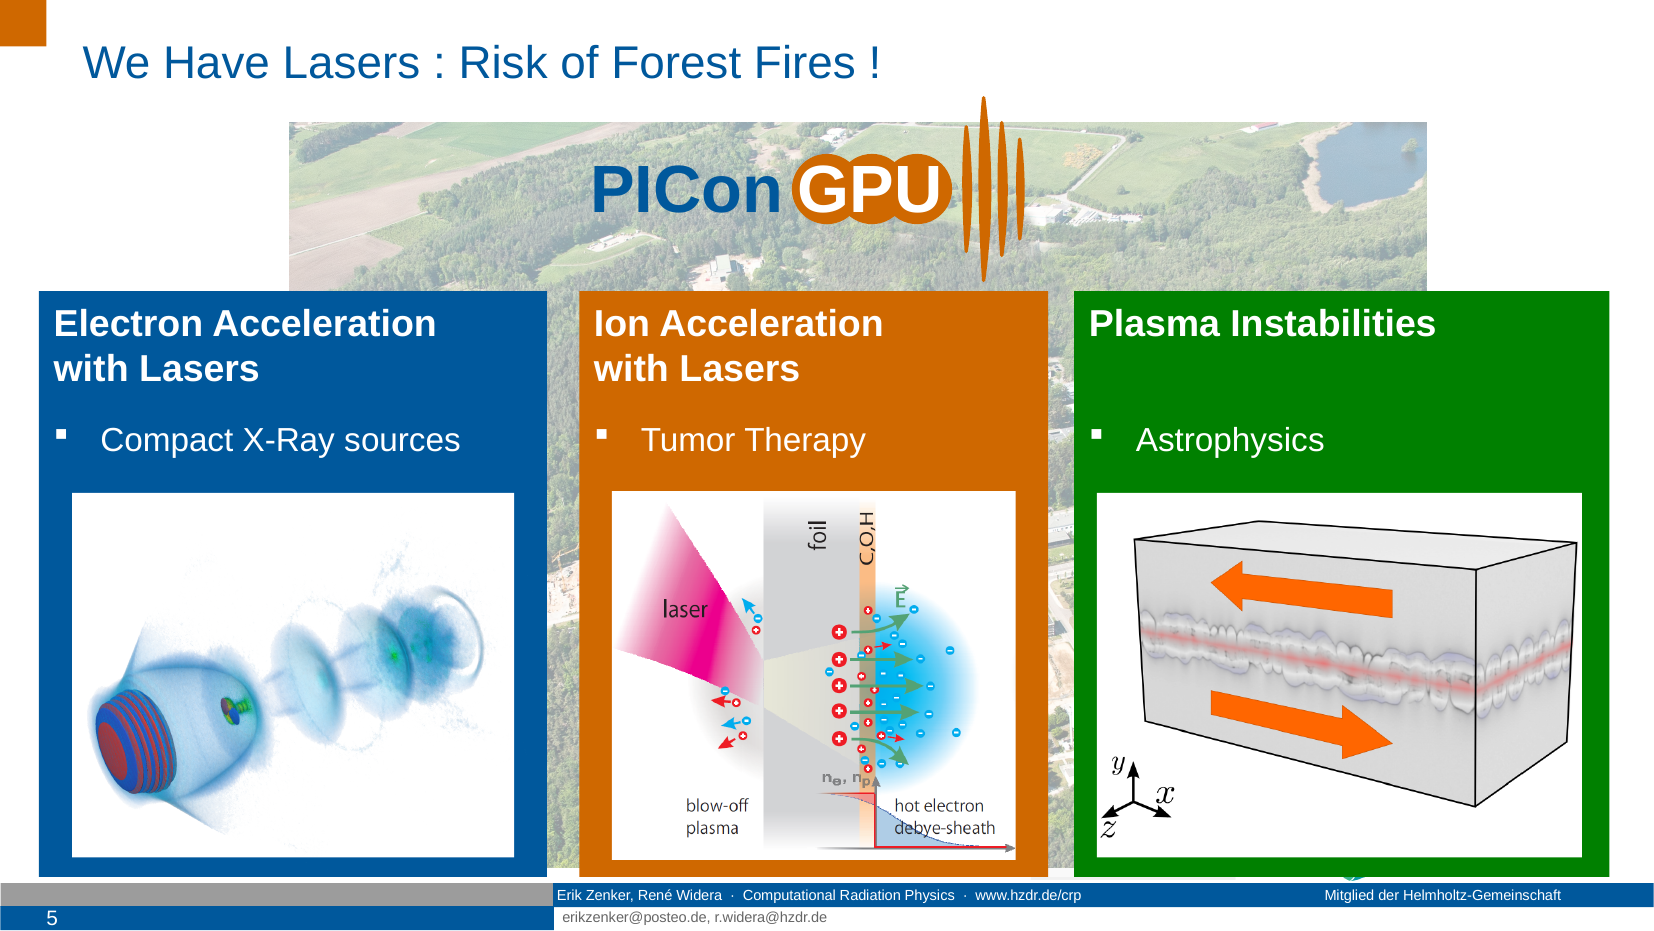

# We Have Lasers : Risk of Forest Fires !
Electron Acceleration
with Lasers
Compact X-Ray sources
Ion Acceleration
with Lasers
Tumor Therapy
Plasma Instabilities
Astrophysics